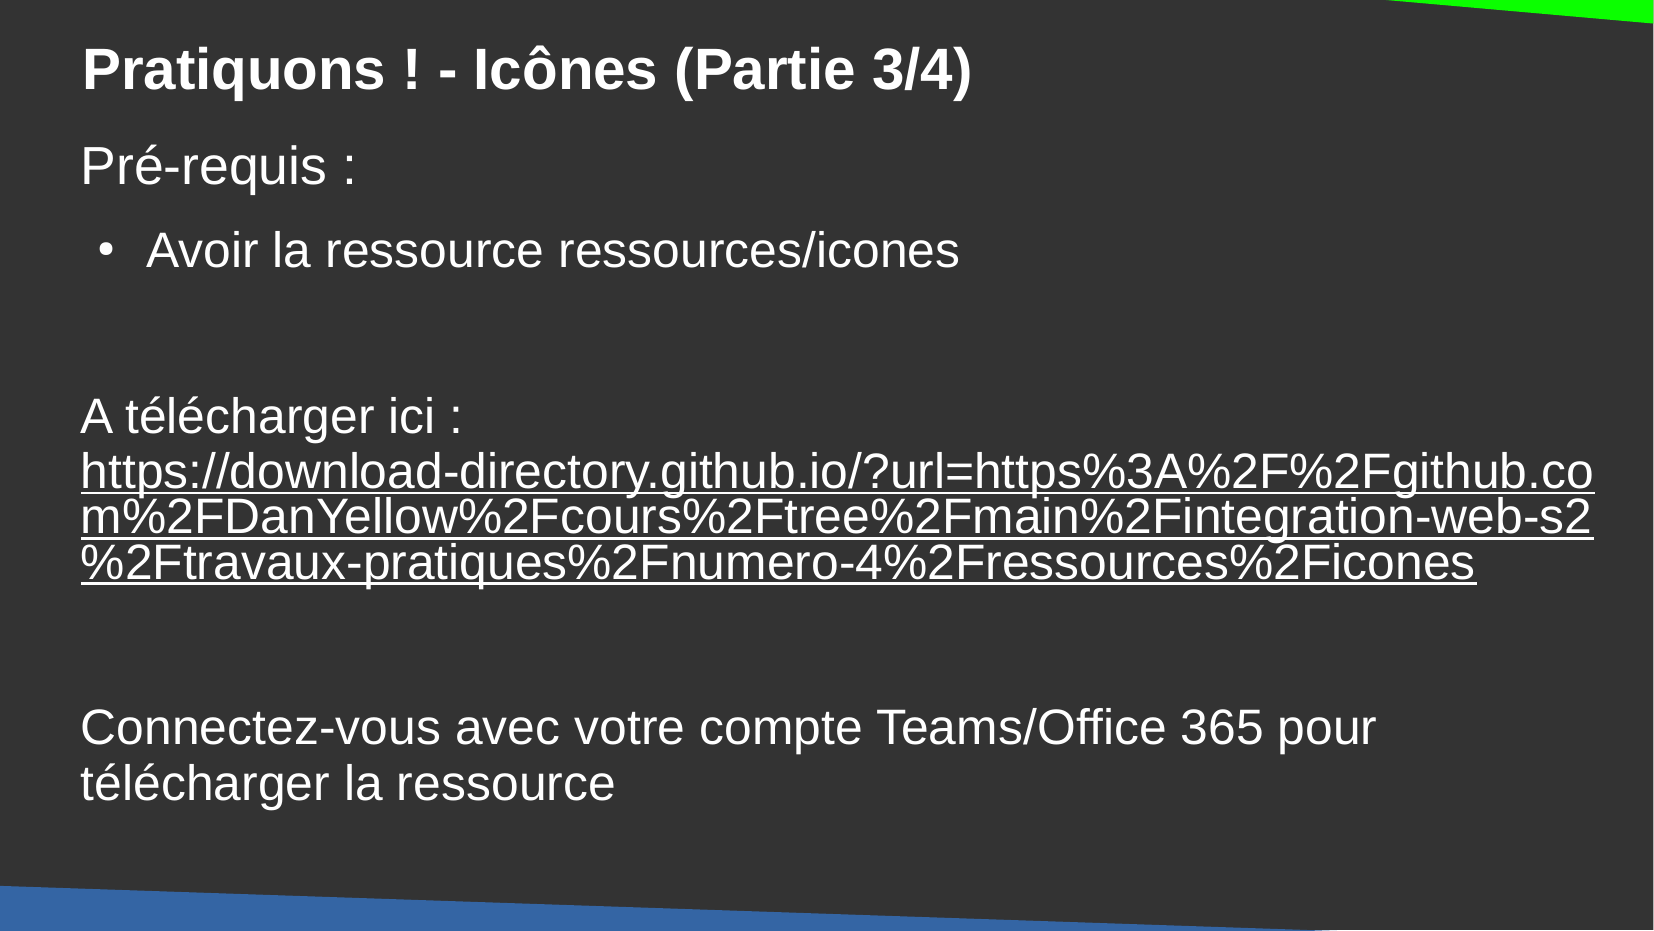

# Pratiquons ! - Icônes (Partie 3/4)
Pré-requis :
Avoir la ressource ressources/icones
A télécharger ici : https://download-directory.github.io/?url=https%3A%2F%2Fgithub.com%2FDanYellow%2Fcours%2Ftree%2Fmain%2Fintegration-web-s2%2Ftravaux-pratiques%2Fnumero-4%2Fressources%2Ficones
Connectez-vous avec votre compte Teams/Office 365 pour télécharger la ressource